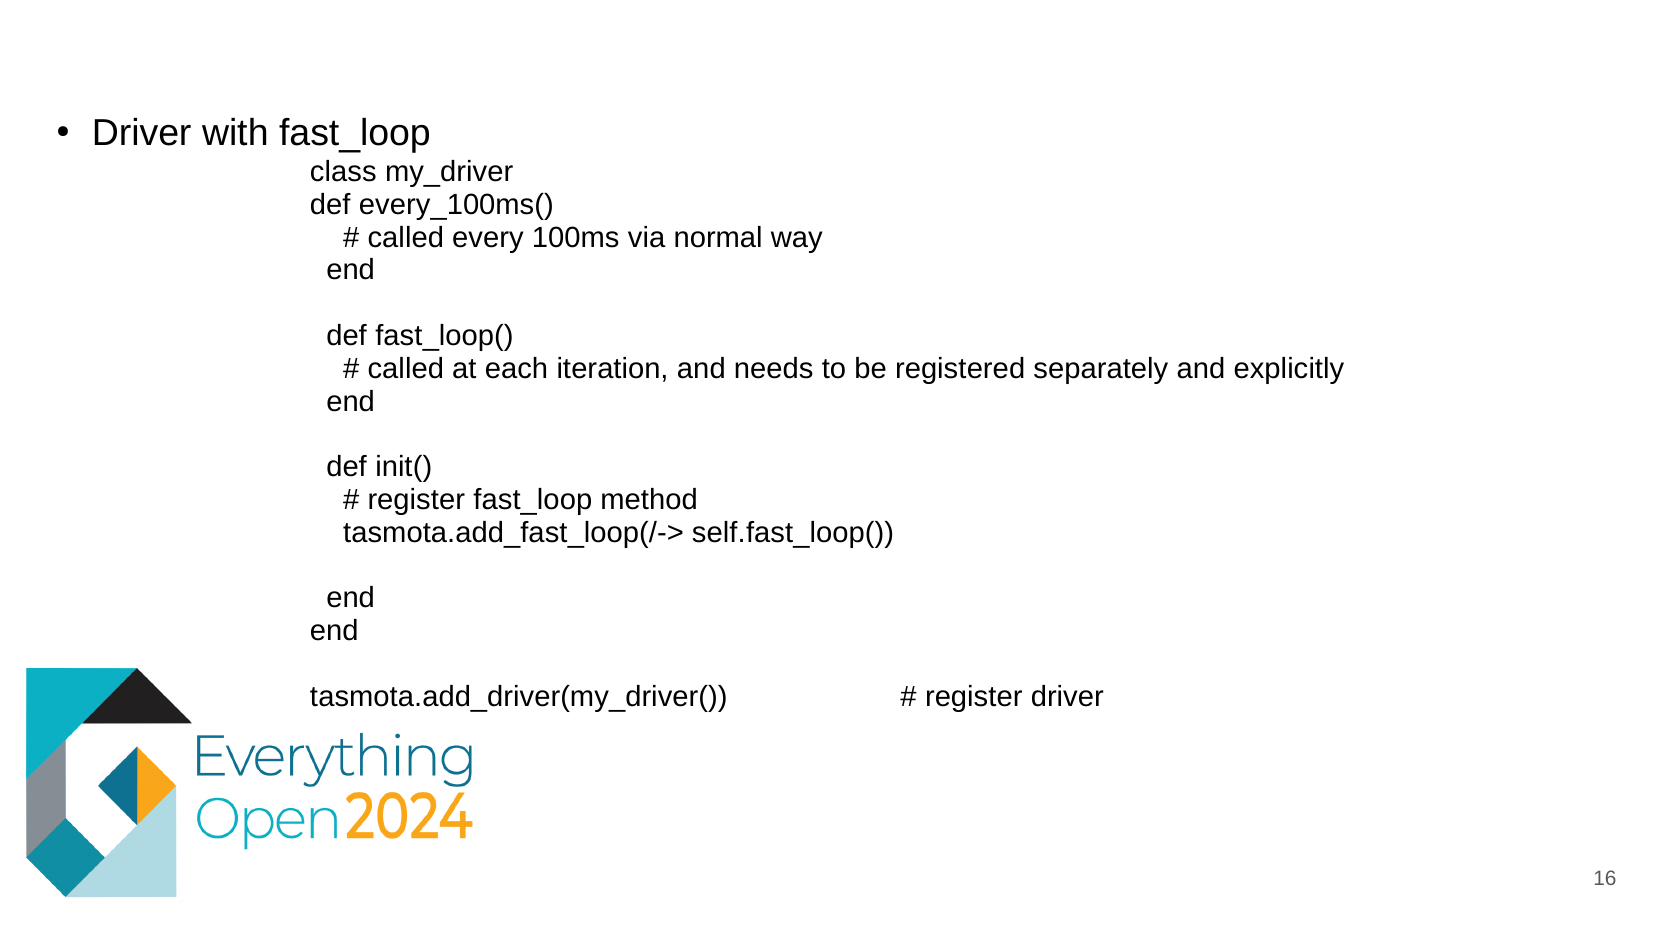

# Driver with fast_loop
class my_driver
def every_100ms()
 # called every 100ms via normal way
 end
 def fast_loop()
 # called at each iteration, and needs to be registered separately and explicitly
 end
 def init()
 # register fast_loop method
 tasmota.add_fast_loop(/-> self.fast_loop())
 end
end
tasmota.add_driver(my_driver()) # register driver
16